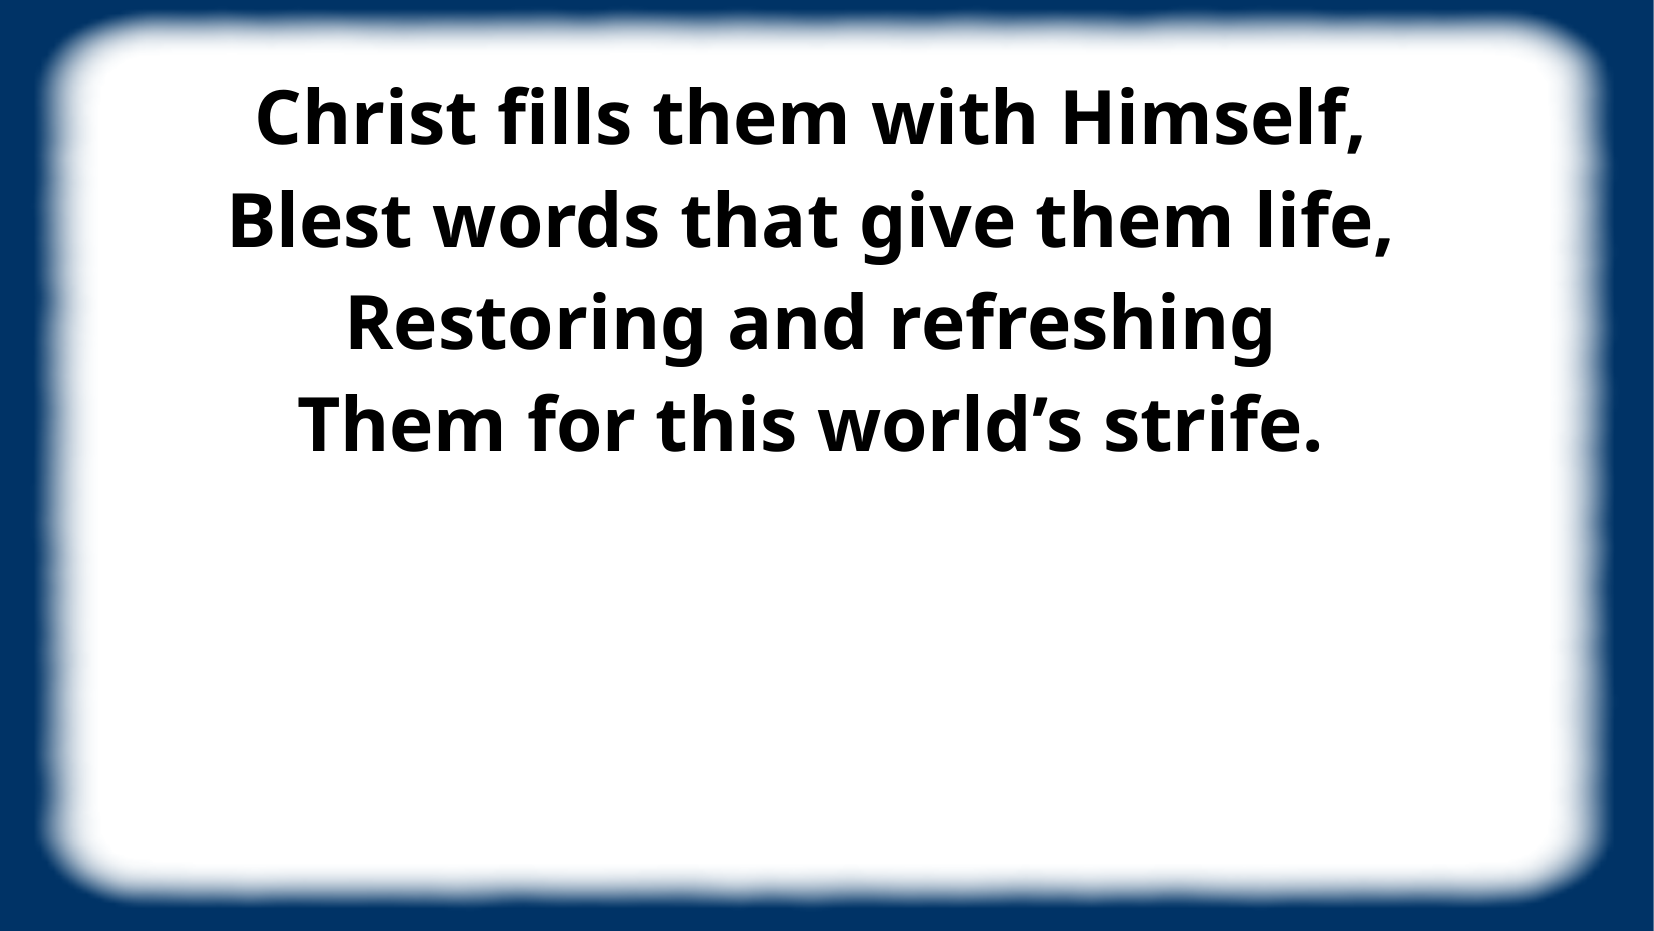

Christ fills them with Himself,
Blest words that give them life,
Restoring and refreshing
Them for this world’s strife.